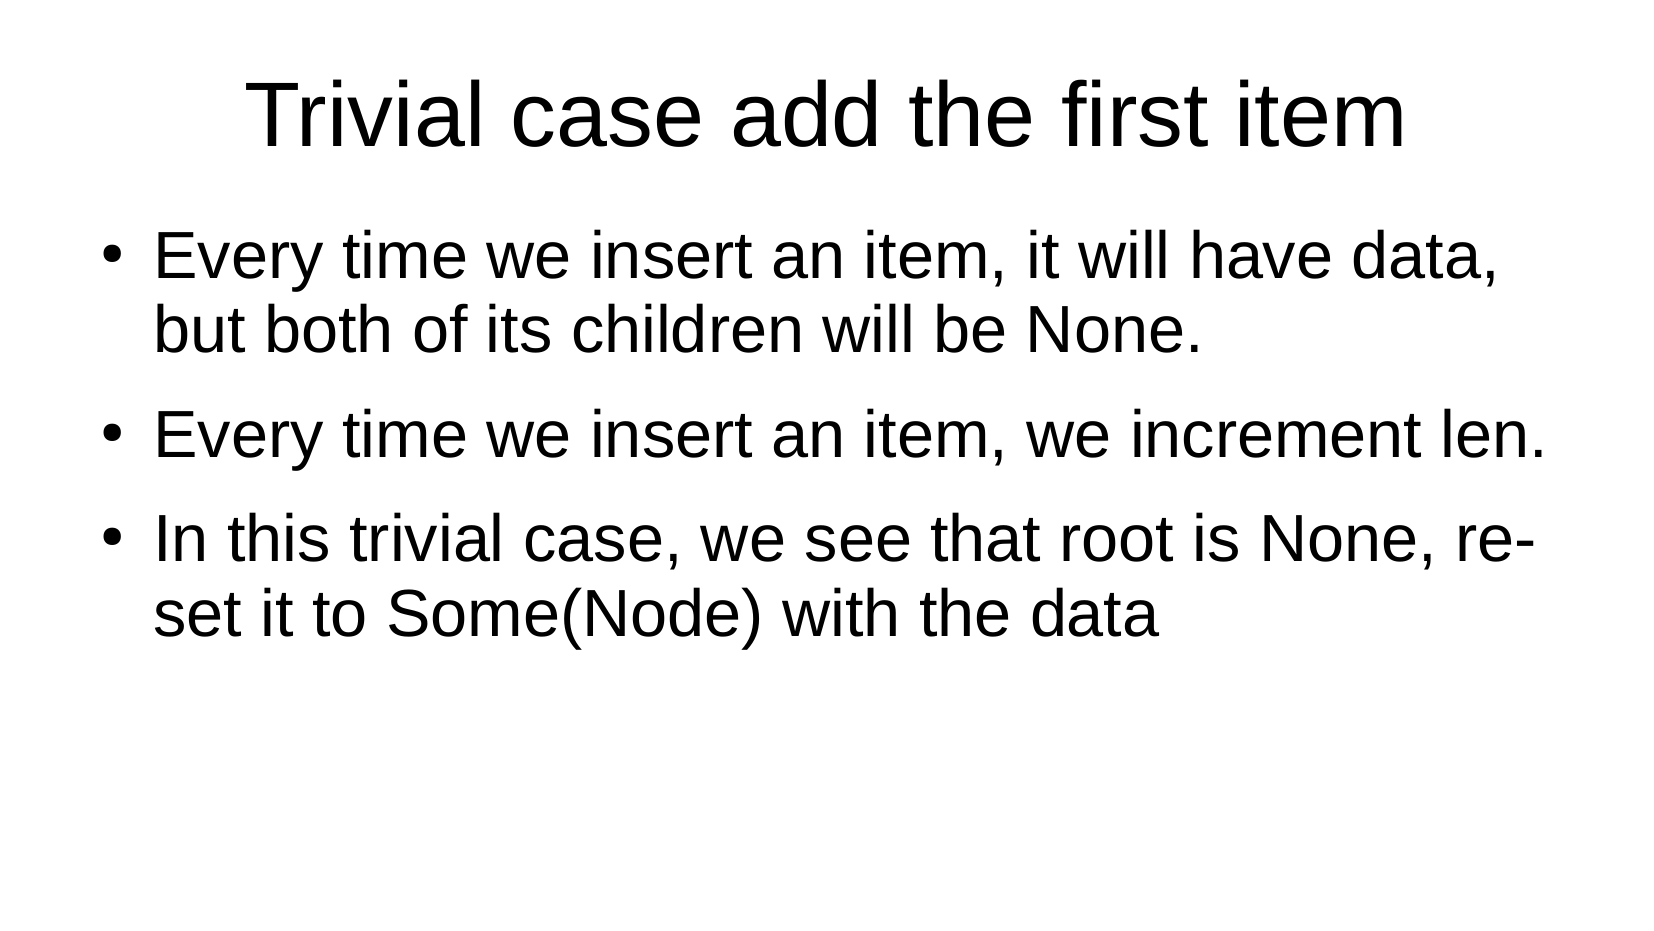

# Trivial case add the first item
Every time we insert an item, it will have data, but both of its children will be None.
Every time we insert an item, we increment len.
In this trivial case, we see that root is None, re-set it to Some(Node) with the data